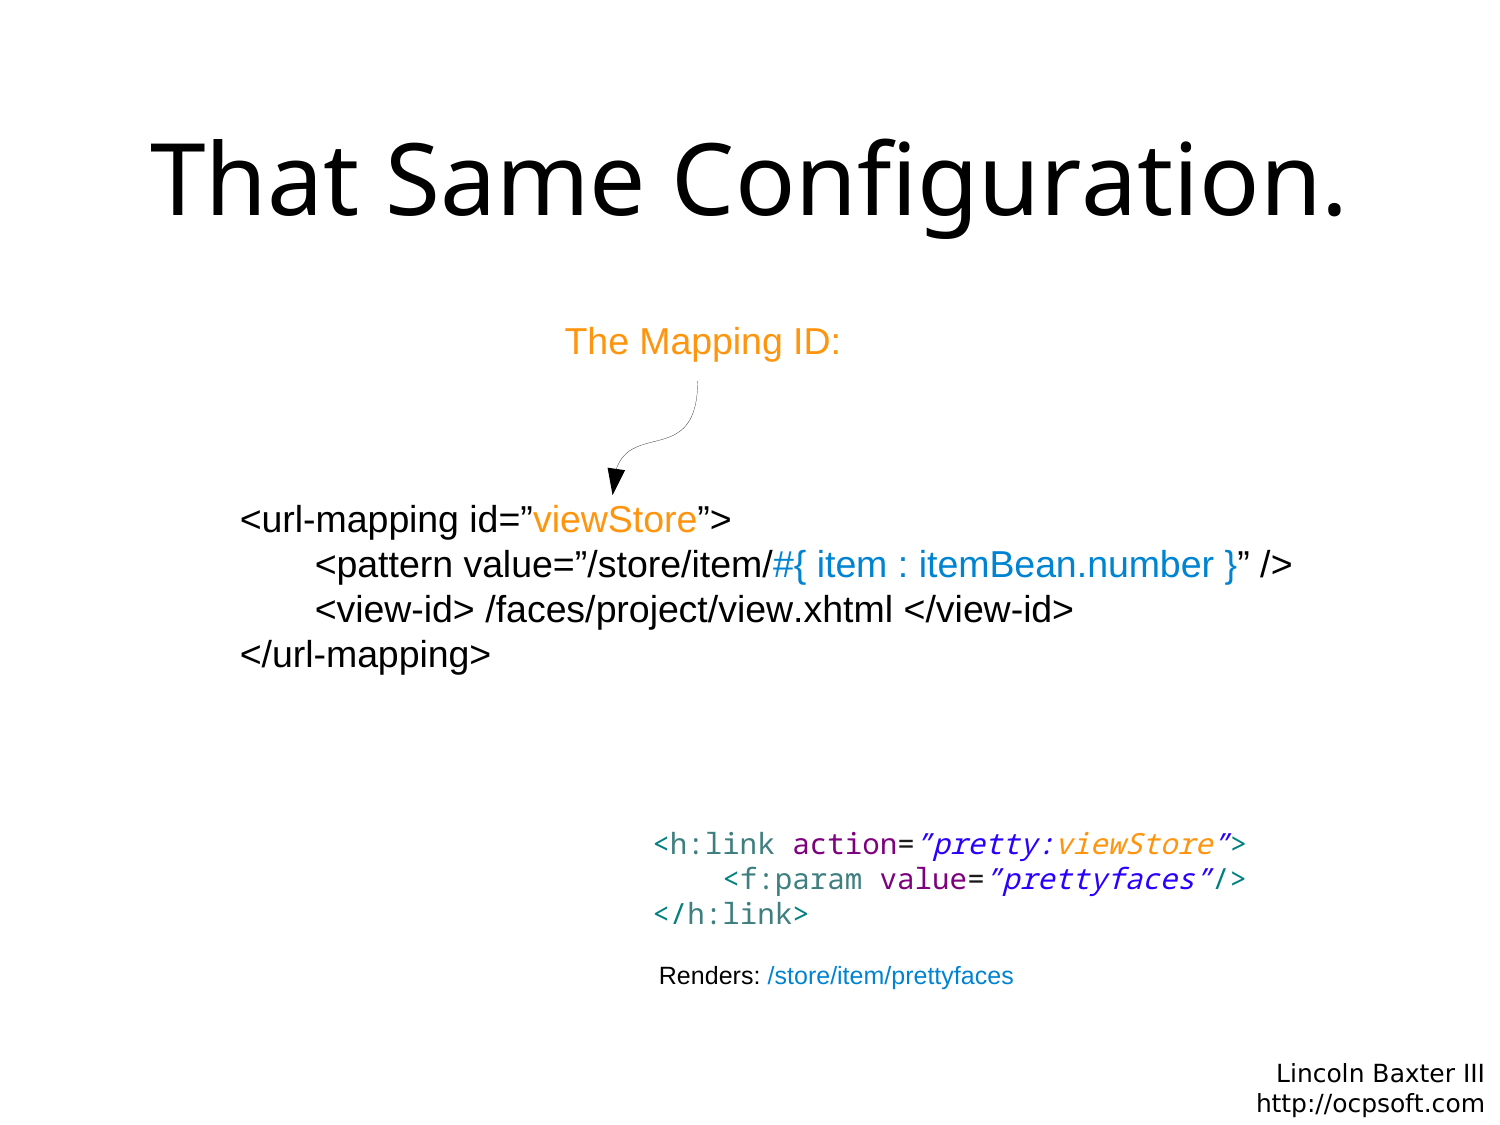

# That Same Configuration.
The Mapping ID:
<url-mapping id=”viewStore”>
	<pattern value=”/store/item/#{ item : itemBean.number }” />
	<view-id> /faces/project/view.xhtml </view-id>
</url-mapping>
<h:link action=”pretty:viewStore”>
 <f:param value=”prettyfaces”/>
</h:link>
Renders: /store/item/prettyfaces